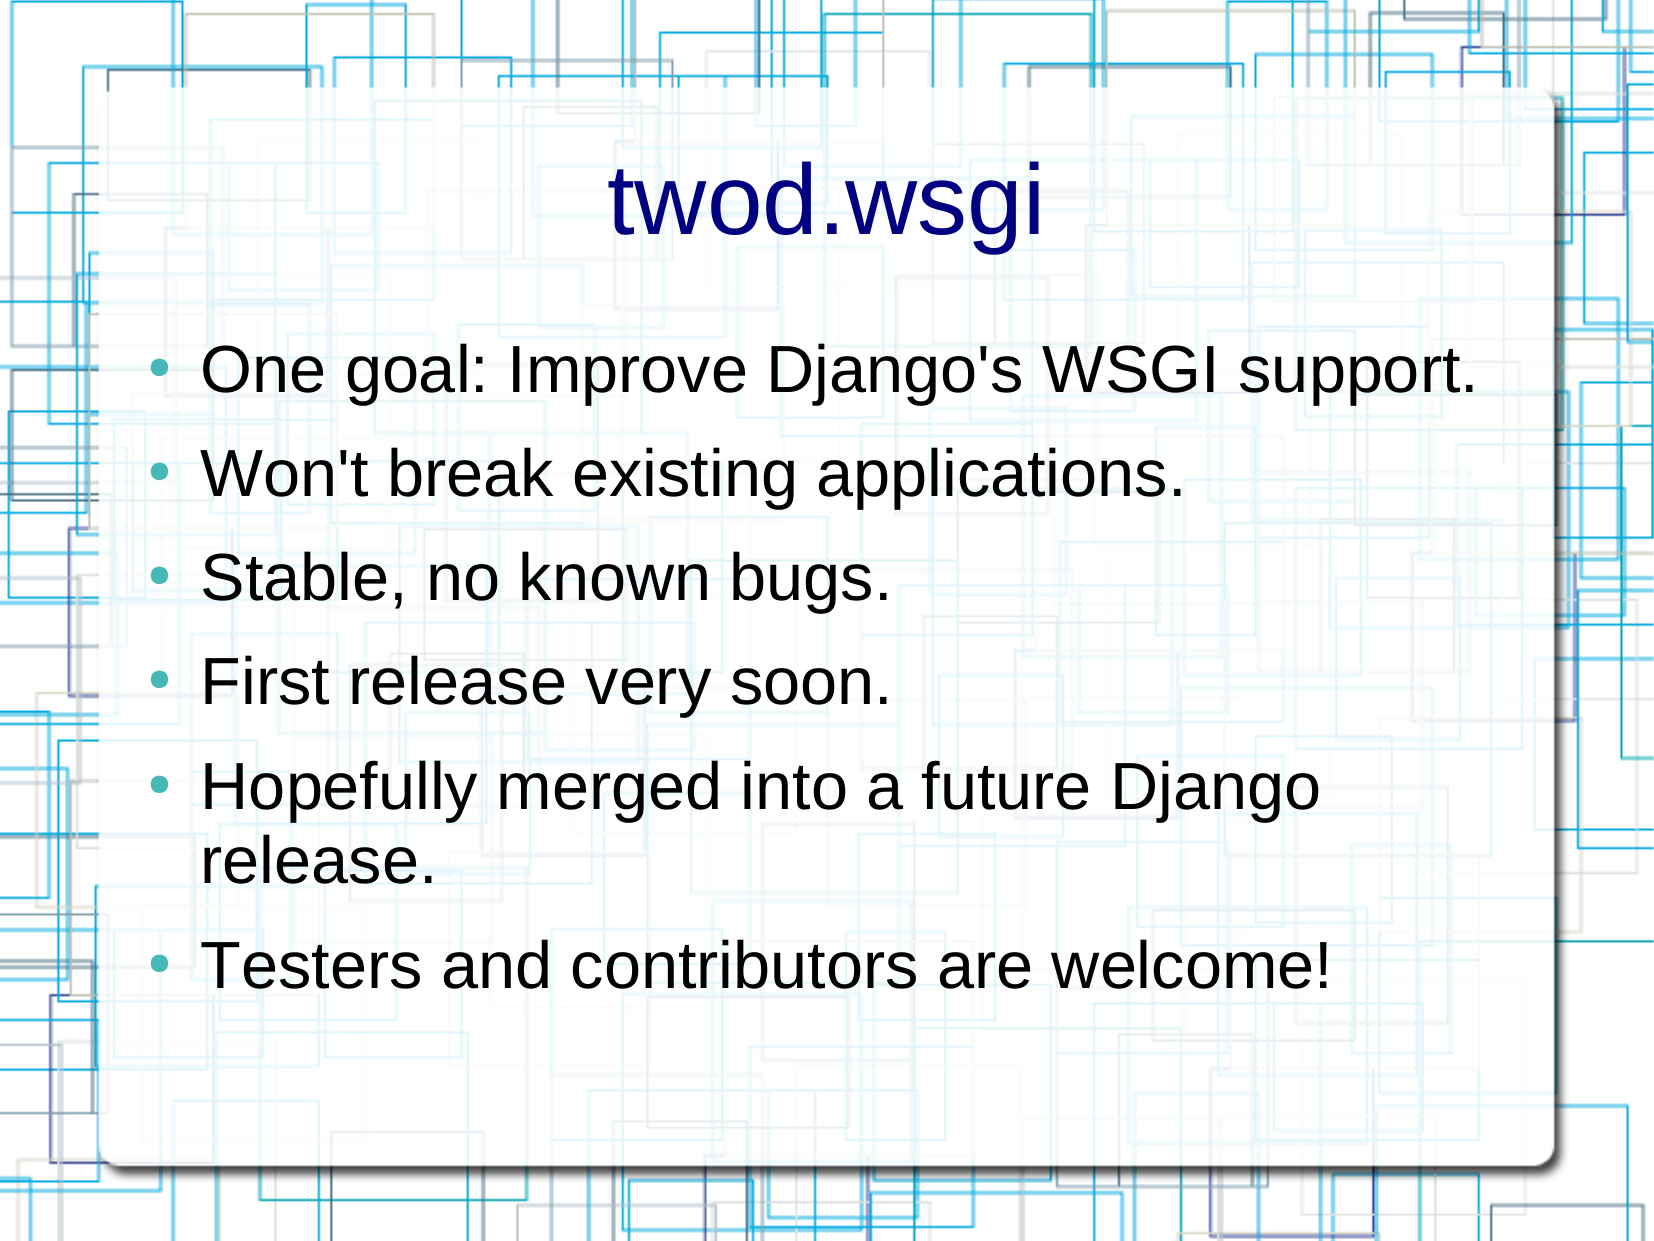

# twod.wsgi
One goal: Improve Django's WSGI support.
Won't break existing applications.
Stable, no known bugs.
First release very soon.
Hopefully merged into a future Django release.
Testers and contributors are welcome!